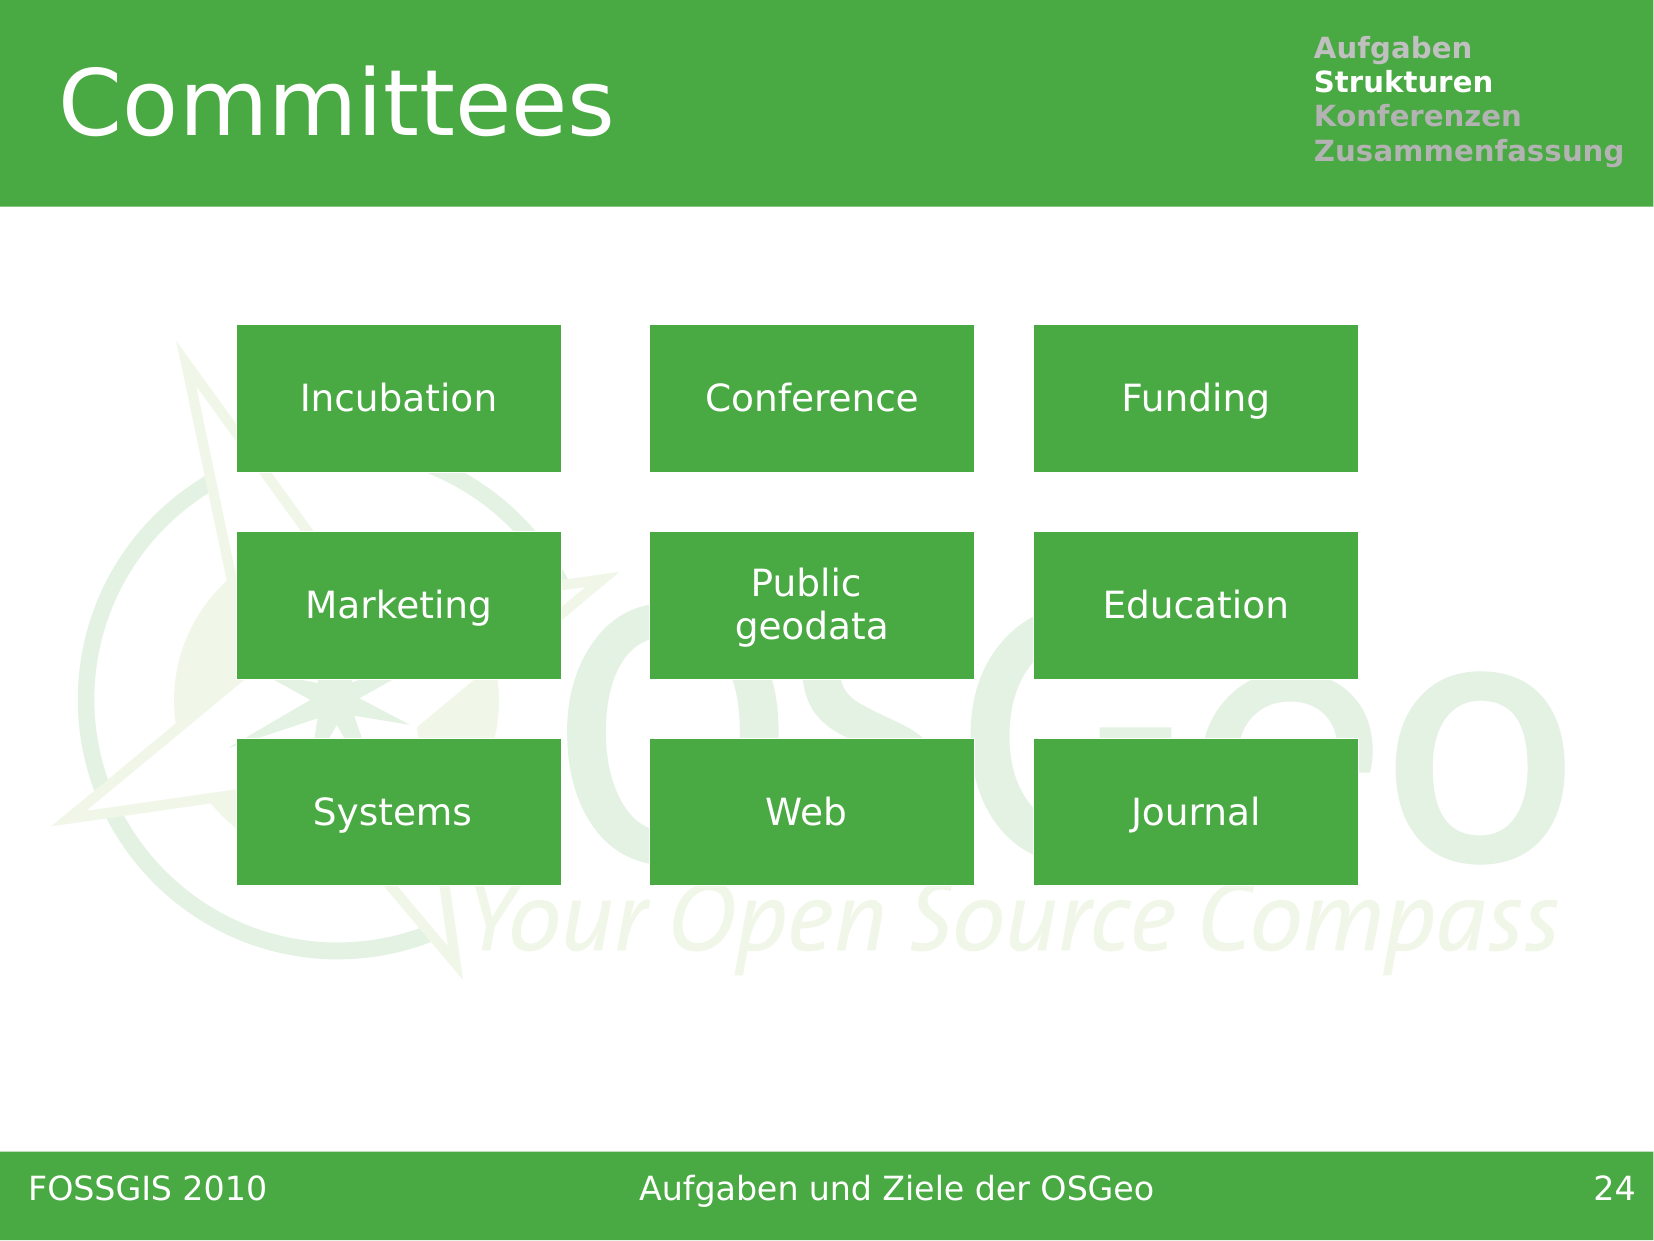

Aufgaben
Strukturen
Konferenzen
Zusammenfassung
# Committees
Incubation
Conference
Funding
Marketing
Public
geodata
Education
Systems
Web
Journal
FOSSGIS 2010
Aufgaben und Ziele der OSGeo
24